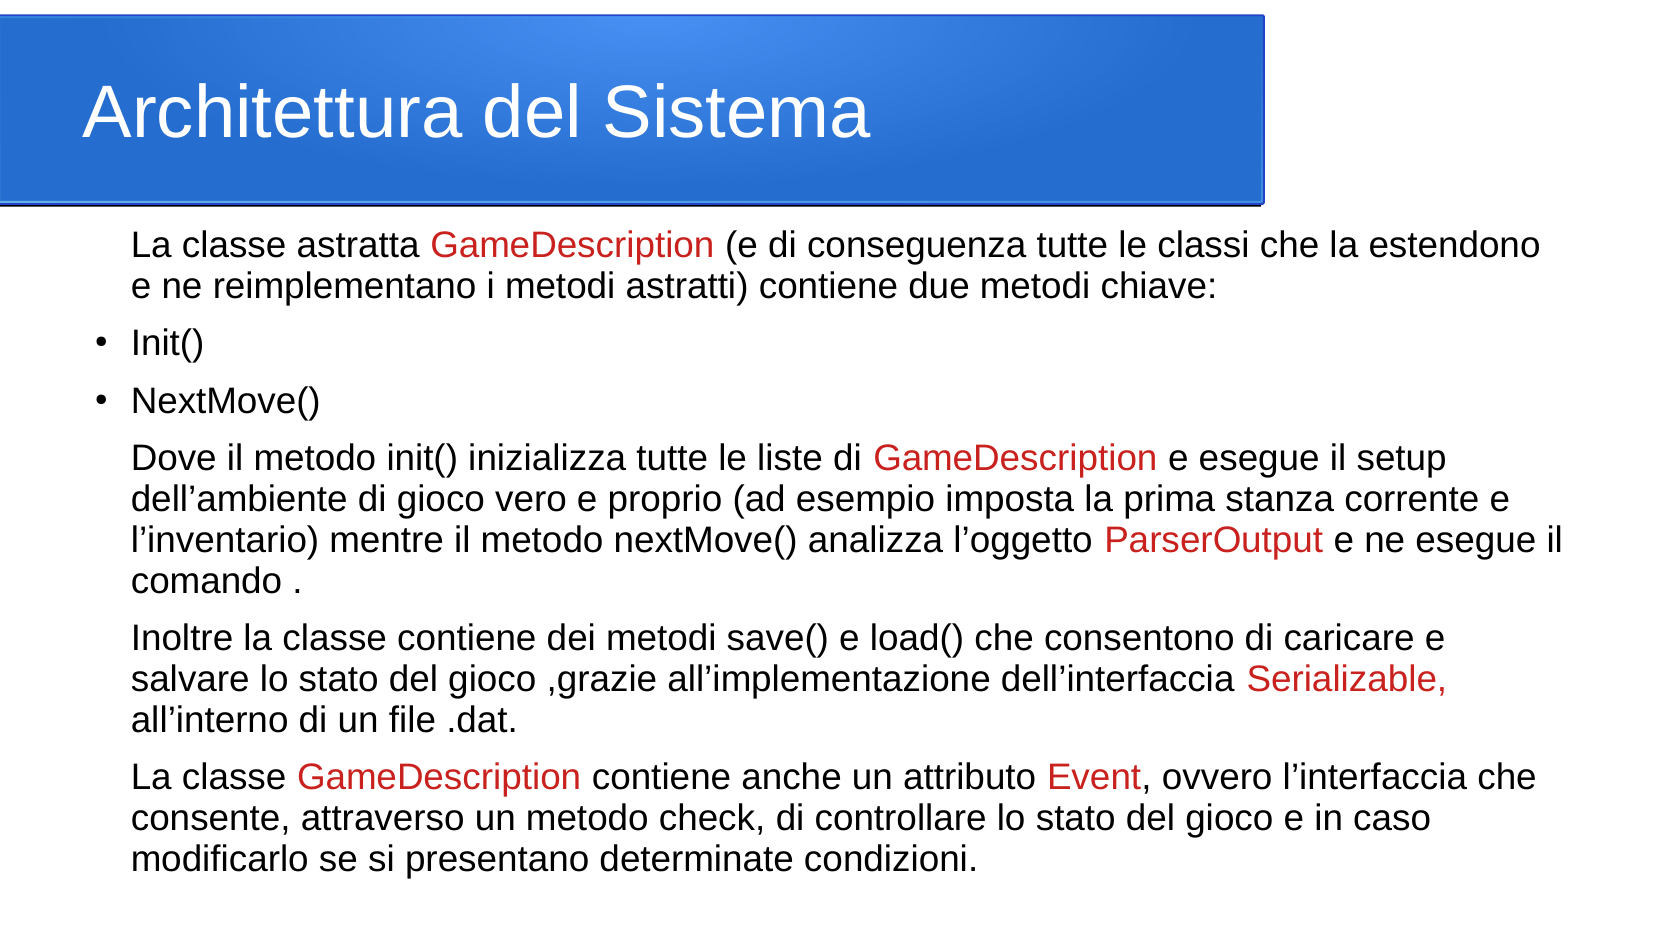

# Architettura del Sistema
La classe astratta GameDescription (e di conseguenza tutte le classi che la estendono e ne reimplementano i metodi astratti) contiene due metodi chiave:
Init()
NextMove()
Dove il metodo init() inizializza tutte le liste di GameDescription e esegue il setup dell’ambiente di gioco vero e proprio (ad esempio imposta la prima stanza corrente e l’inventario) mentre il metodo nextMove() analizza l’oggetto ParserOutput e ne esegue il comando .
Inoltre la classe contiene dei metodi save() e load() che consentono di caricare e salvare lo stato del gioco ,grazie all’implementazione dell’interfaccia Serializable, all’interno di un file .dat.
La classe GameDescription contiene anche un attributo Event, ovvero l’interfaccia che consente, attraverso un metodo check, di controllare lo stato del gioco e in caso modificarlo se si presentano determinate condizioni.